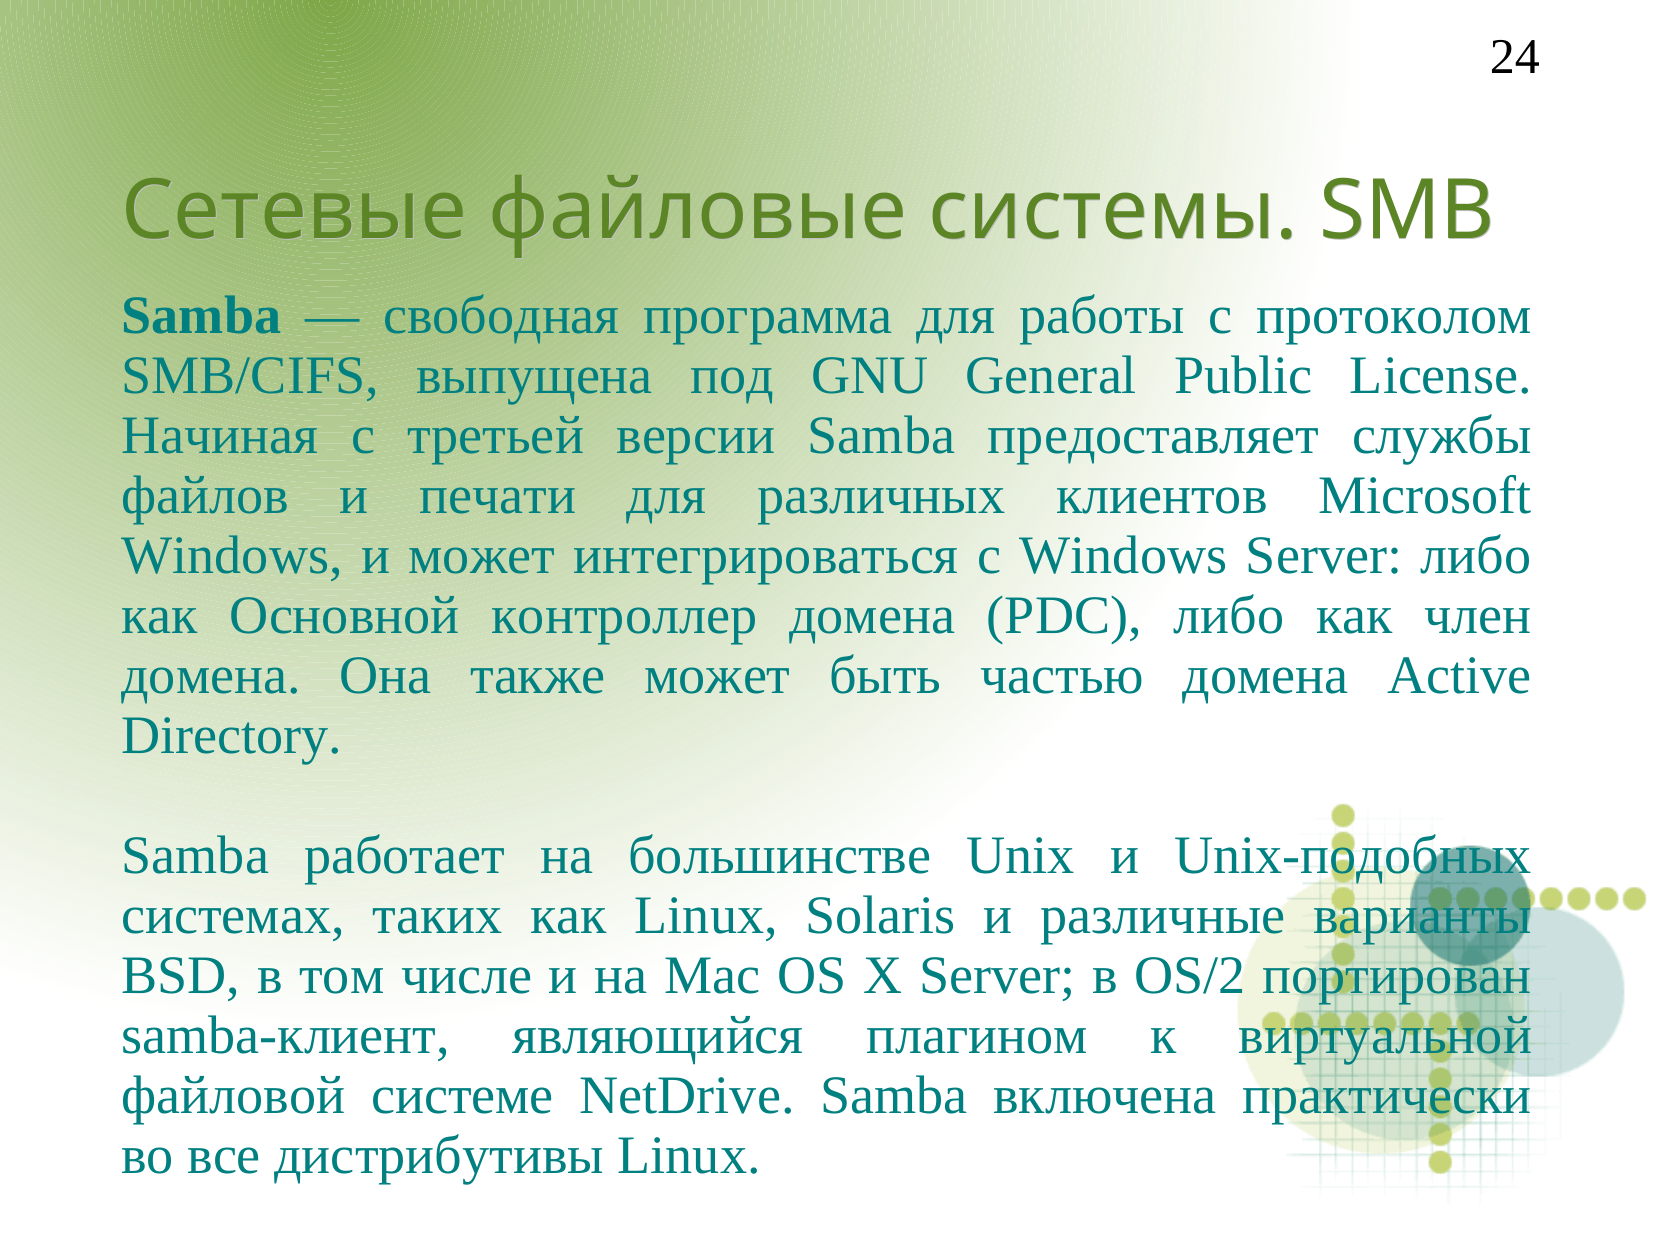

# Сетевые файловые системы. SMB
Samba — свободная программа для работы с протоколом SMB/CIFS, выпущена под GNU General Public License. Начиная с третьей версии Samba предоставляет службы файлов и печати для различных клиентов Microsoft Windows, и может интегрироваться с Windows Server: либо как Основной контроллер домена (PDC), либо как член домена. Она также может быть частью домена Active Directory.
Samba работает на большинстве Unix и Unix-подобных системах, таких как Linux, Solaris и различные варианты BSD, в том числе и на Mac OS X Server; в OS/2 портирован samba-клиент, являющийся плагином к виртуальной файловой системе NetDrive. Samba включена практически во все дистрибутивы Linux.